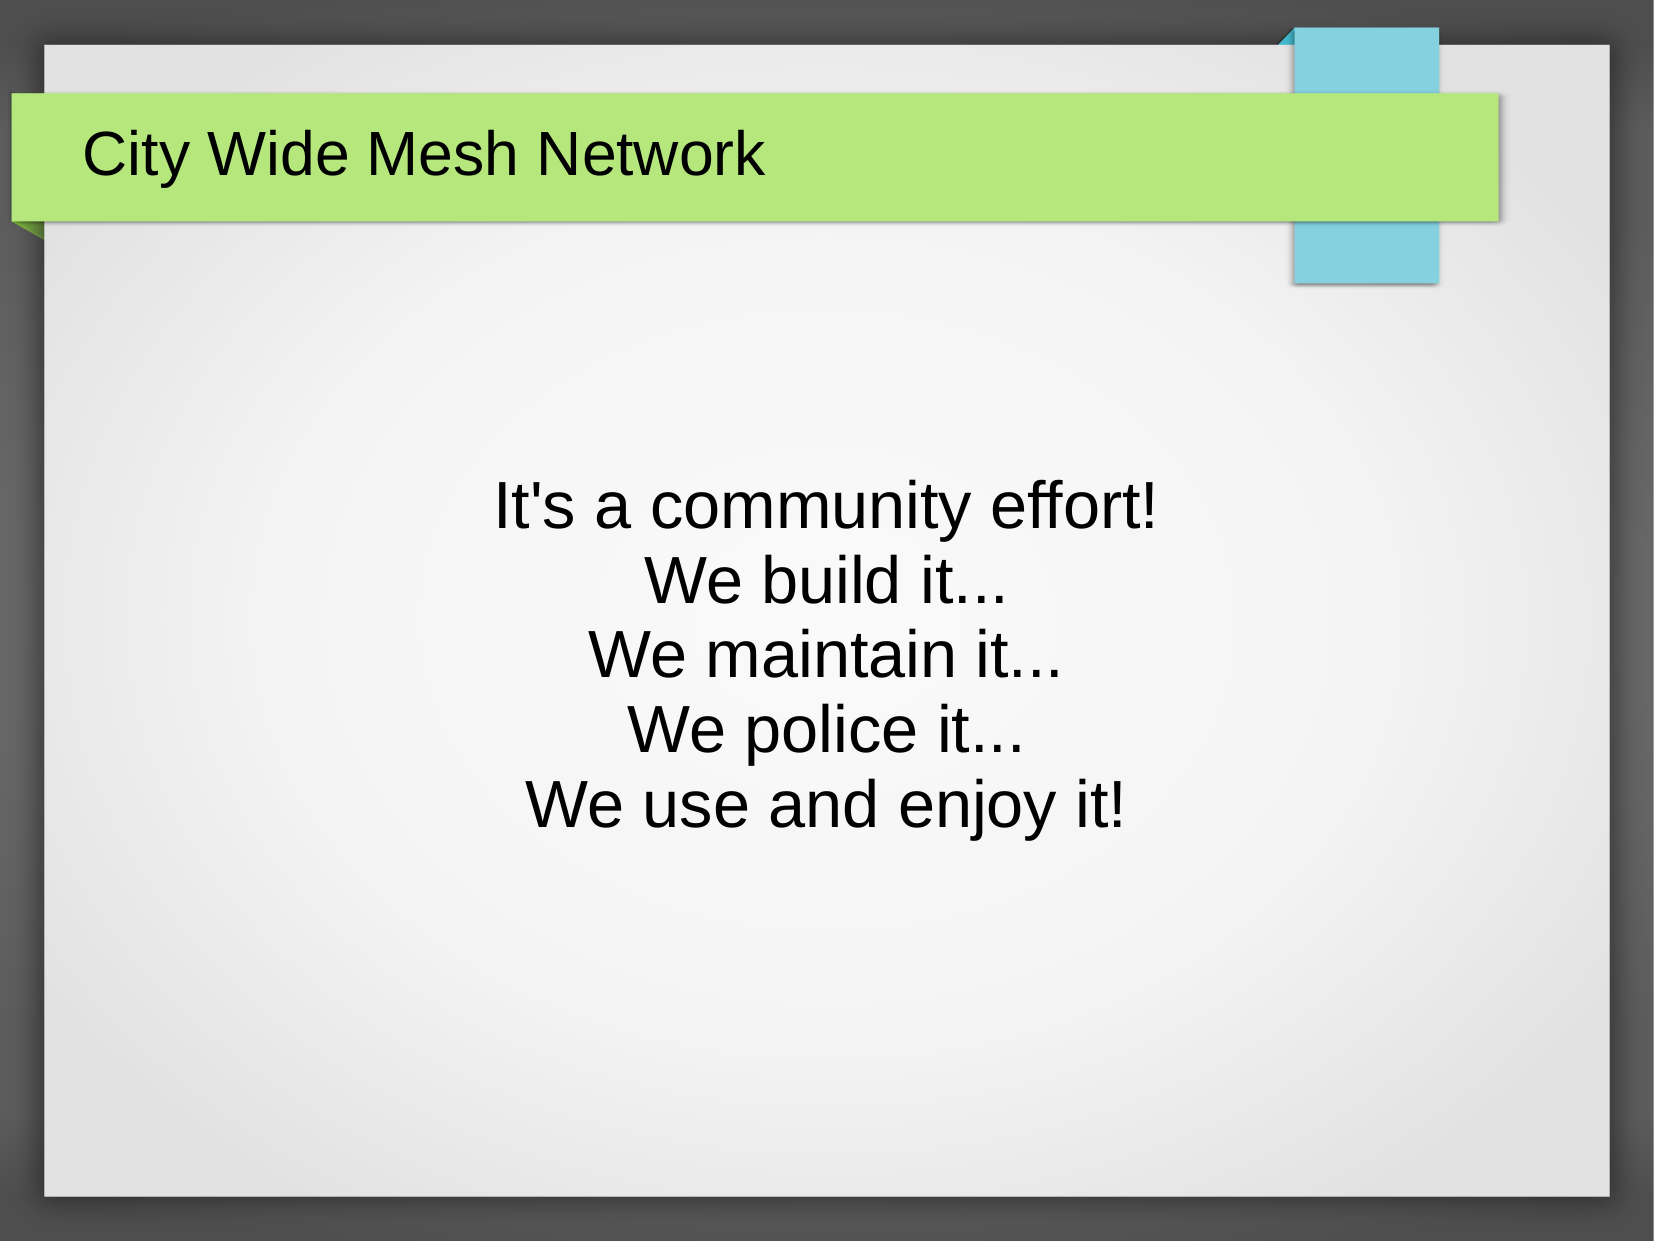

# City Wide Mesh Network
It's a community effort!
We build it...
We maintain it...
We police it...
We use and enjoy it!